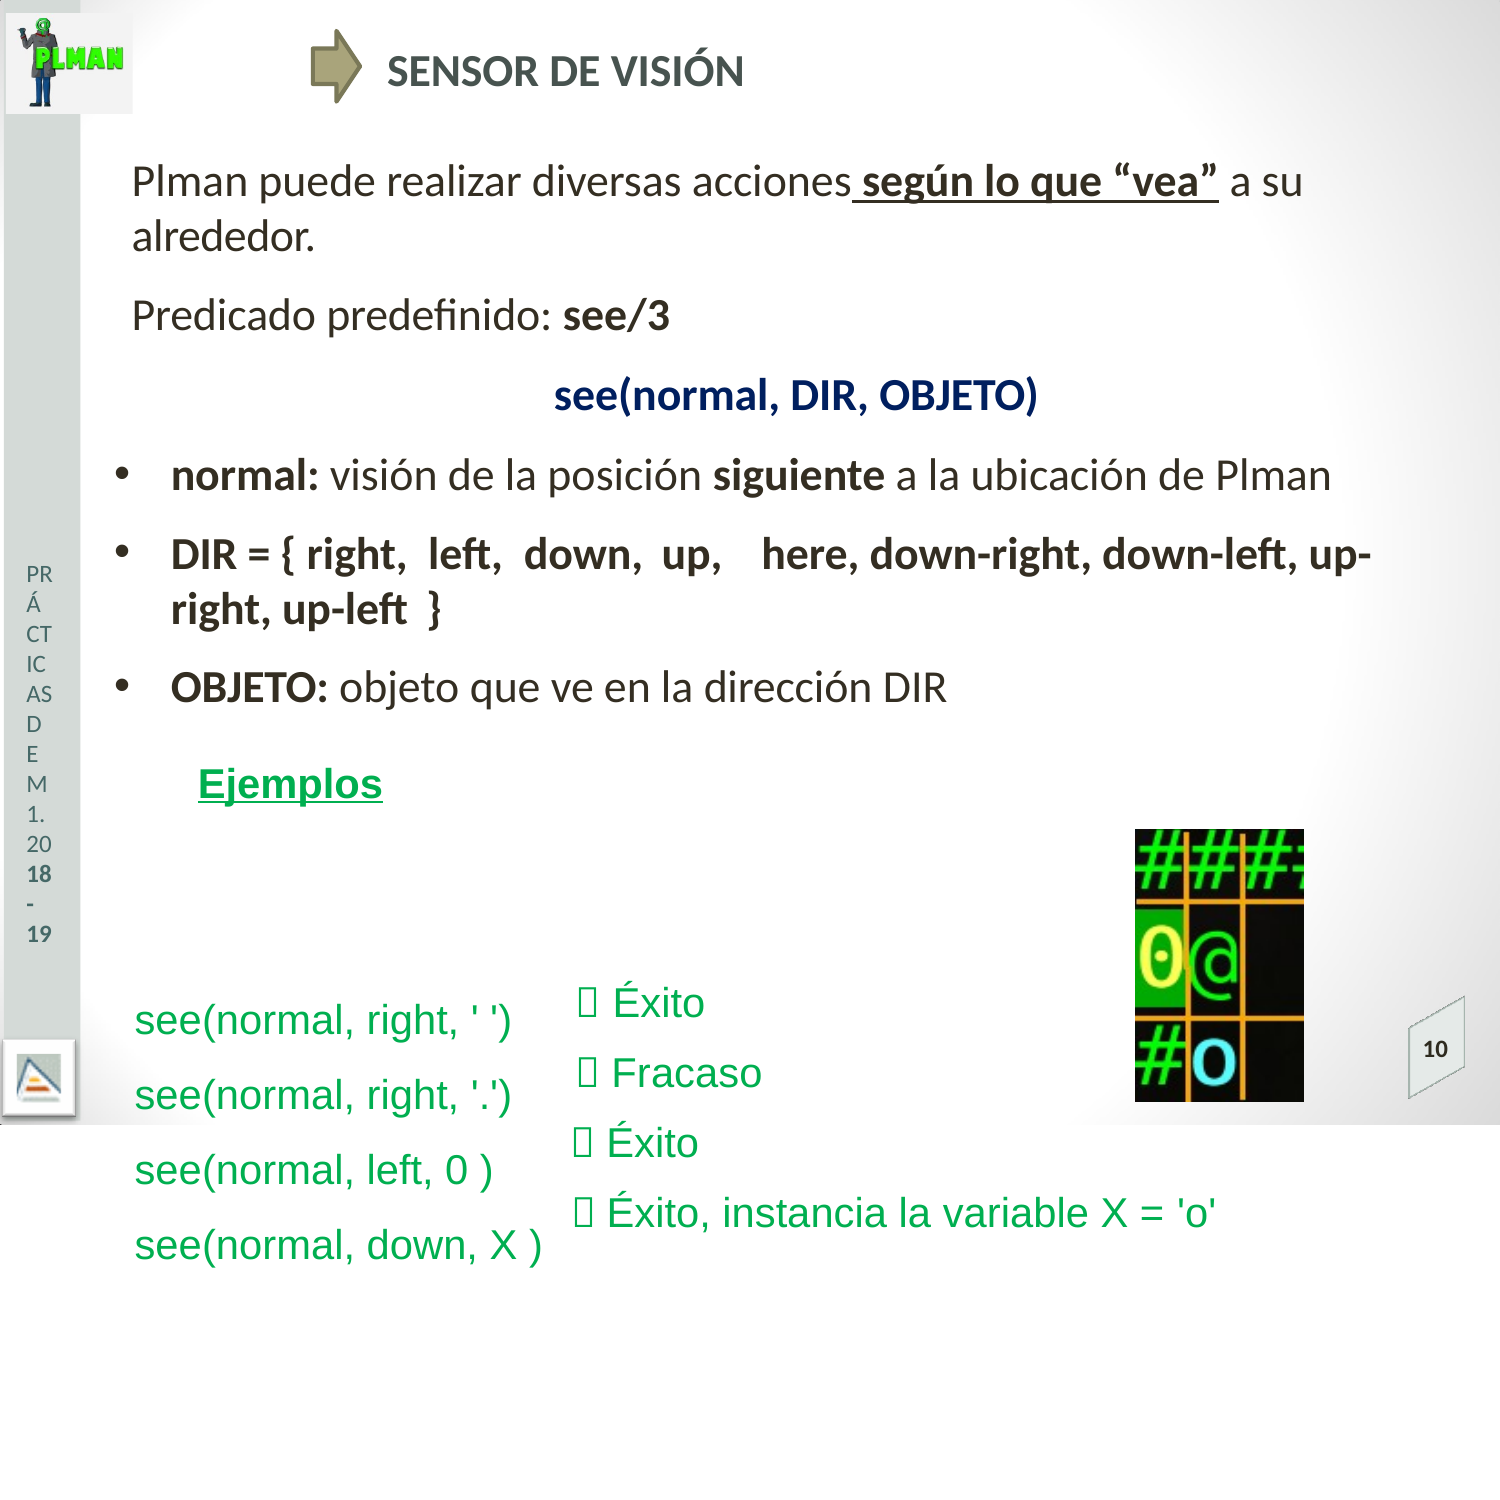

SENSOR DE VISIÓN
Plman puede realizar diversas acciones según lo que “vea” a su alrededor.
Predicado predefinido: see/3
see(normal, DIR, OBJETO)
normal: visión de la posición siguiente a la ubicación de Plman
DIR = { right, left, down, up,	here, down-right, down-left, up-right, up-left }
OBJETO: objeto que ve en la dirección DIR
Ejemplos
PRÁCTICAS DE M1. 2018-19
 Éxito
 Fracaso
 Éxito
 Éxito, instancia la variable X = 'o'
see(normal, right, ' ') see(normal, right, '.') see(normal, left, 0 ) see(normal, down, X )